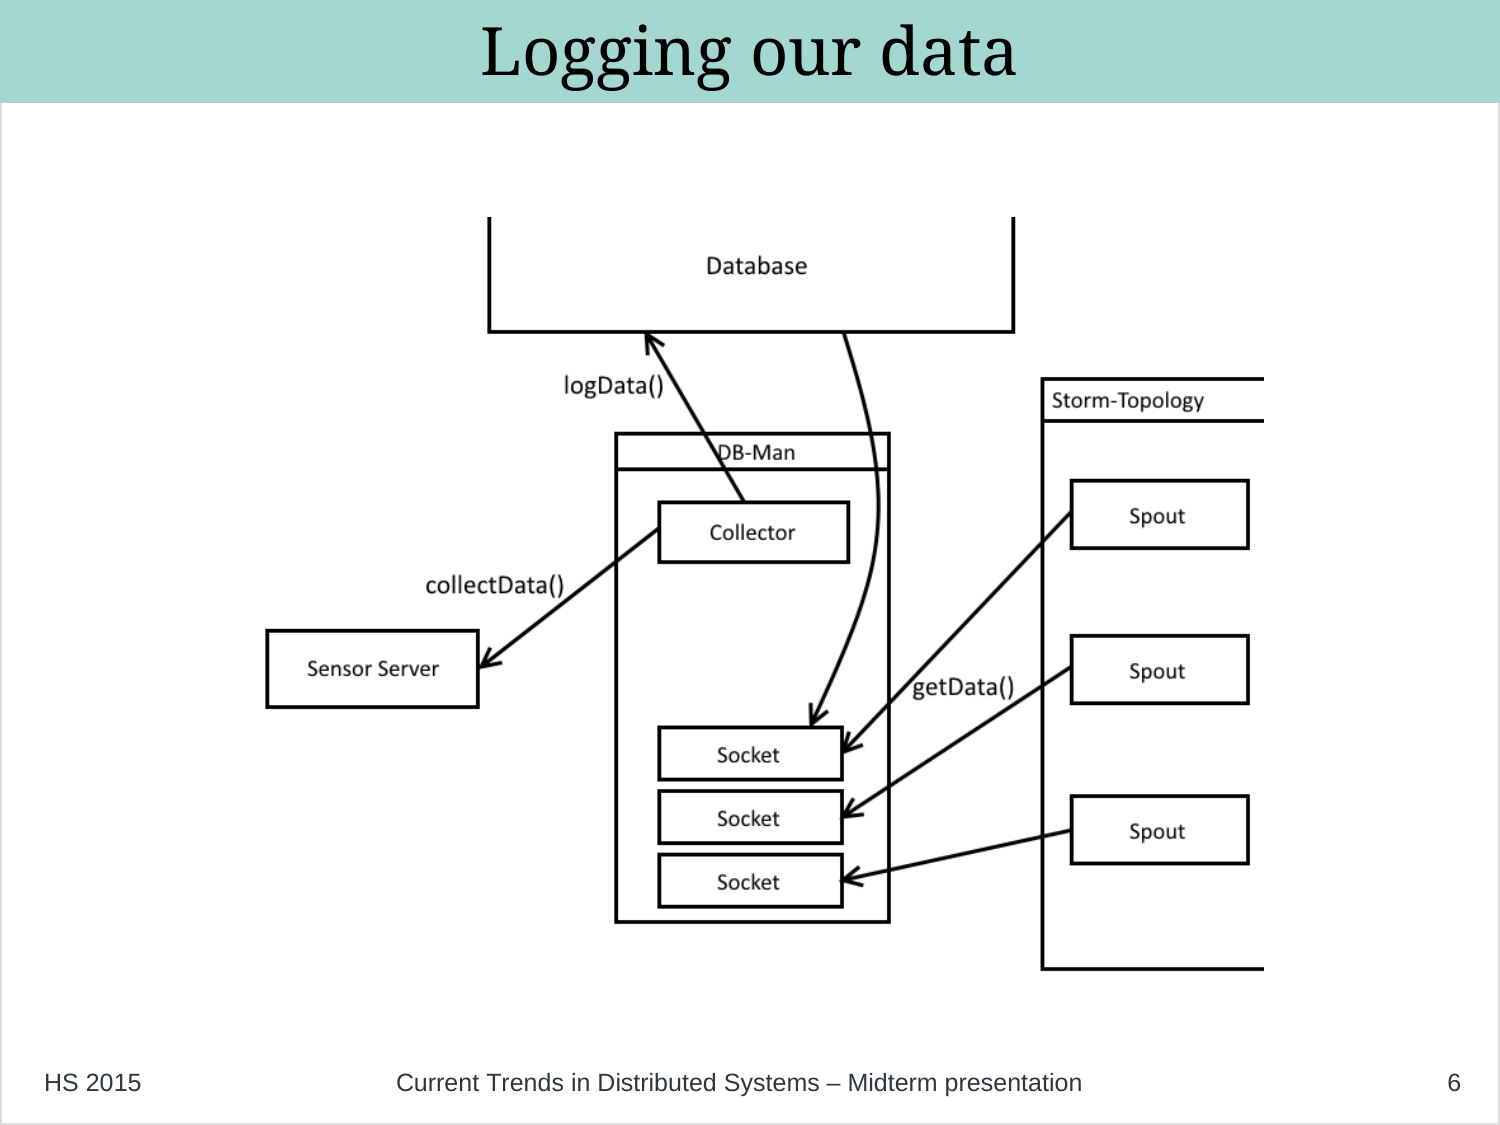

# Logging our data
Current Trends in Distributed Systems – Midterm presentation
HS 2015